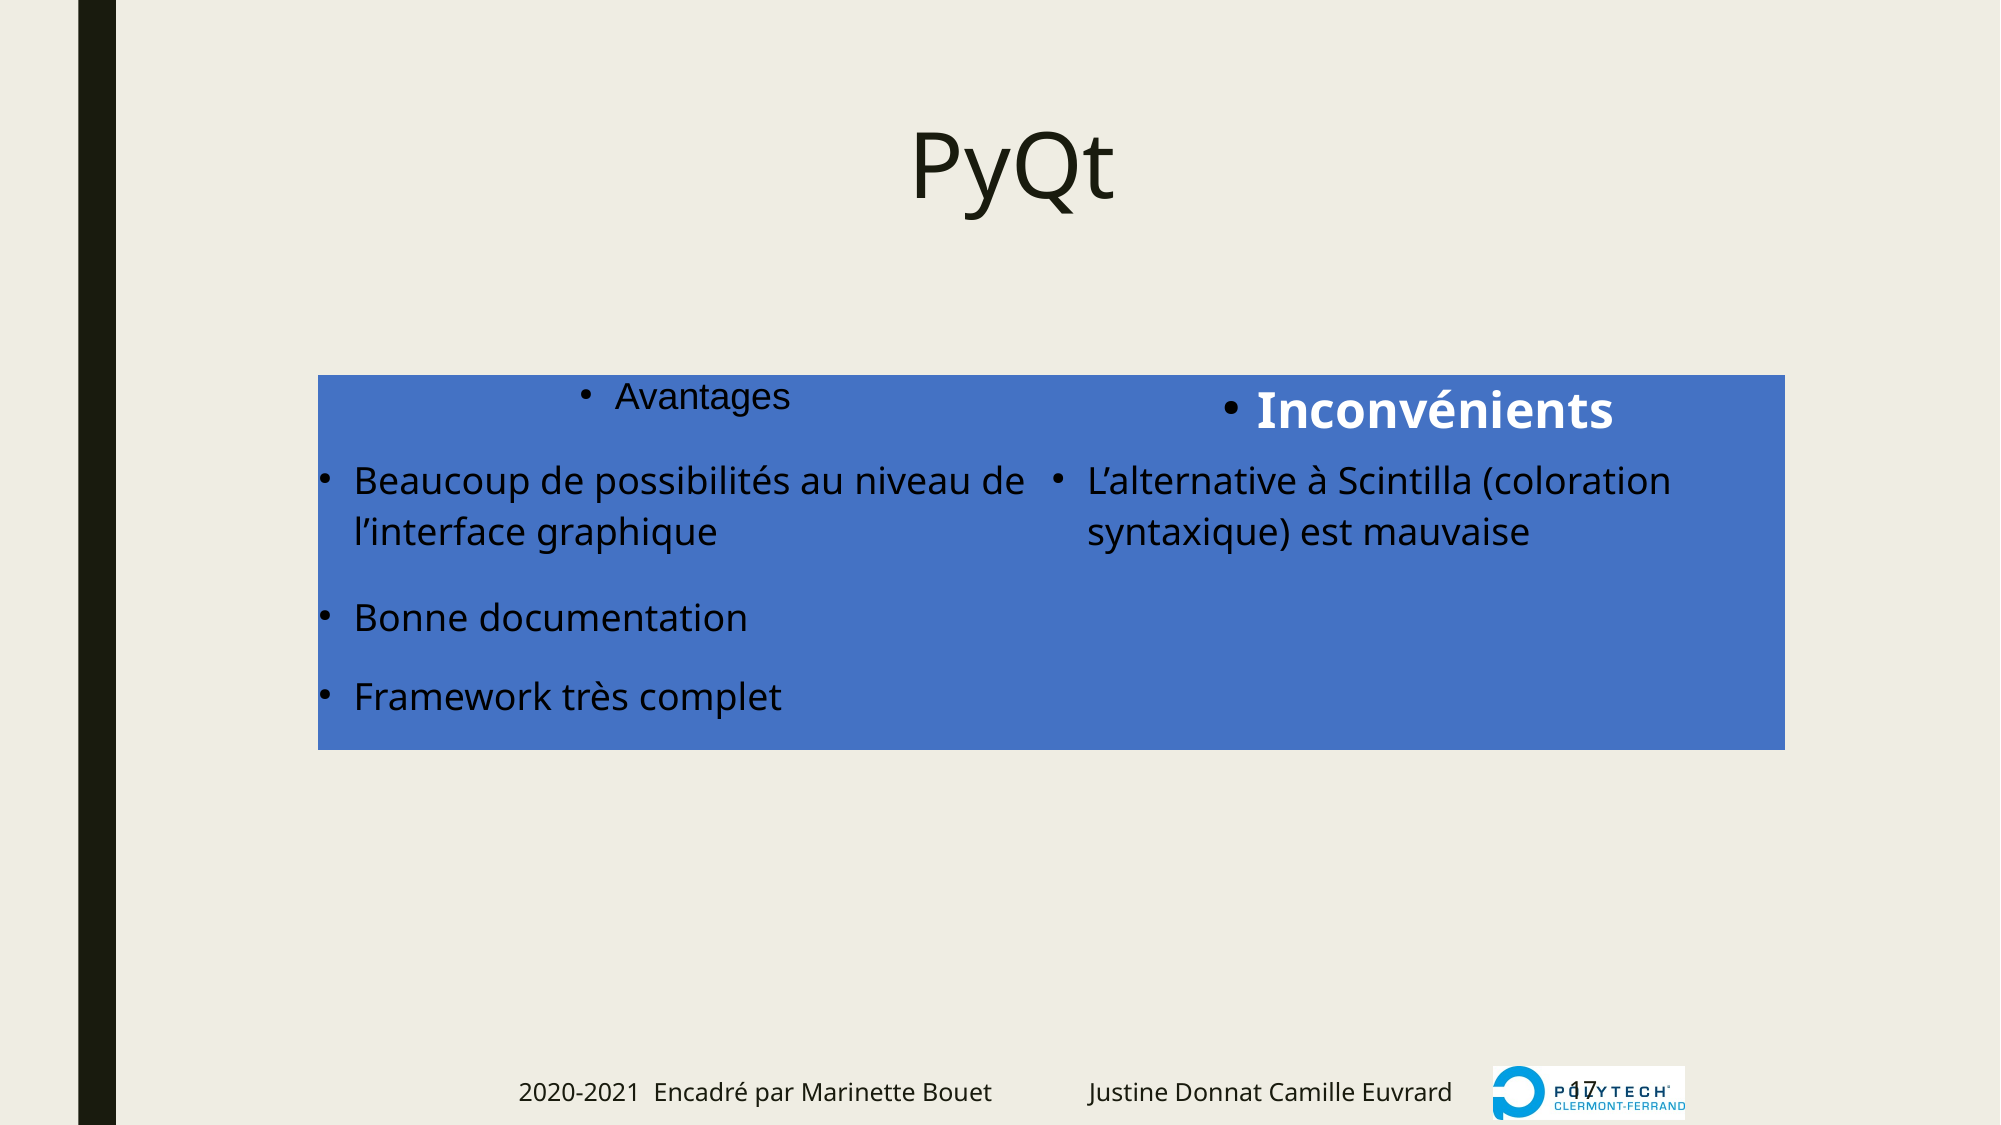

# PyQt
| Avantages | Inconvénients |
| --- | --- |
| Beaucoup de possibilités au niveau de l’interface graphique | L’alternative à Scintilla (coloration syntaxique) est mauvaise |
| Bonne documentation | |
| Framework très complet | |
2020-2021 Encadré par Marinette Bouet Justine Donnat Camille Euvrard